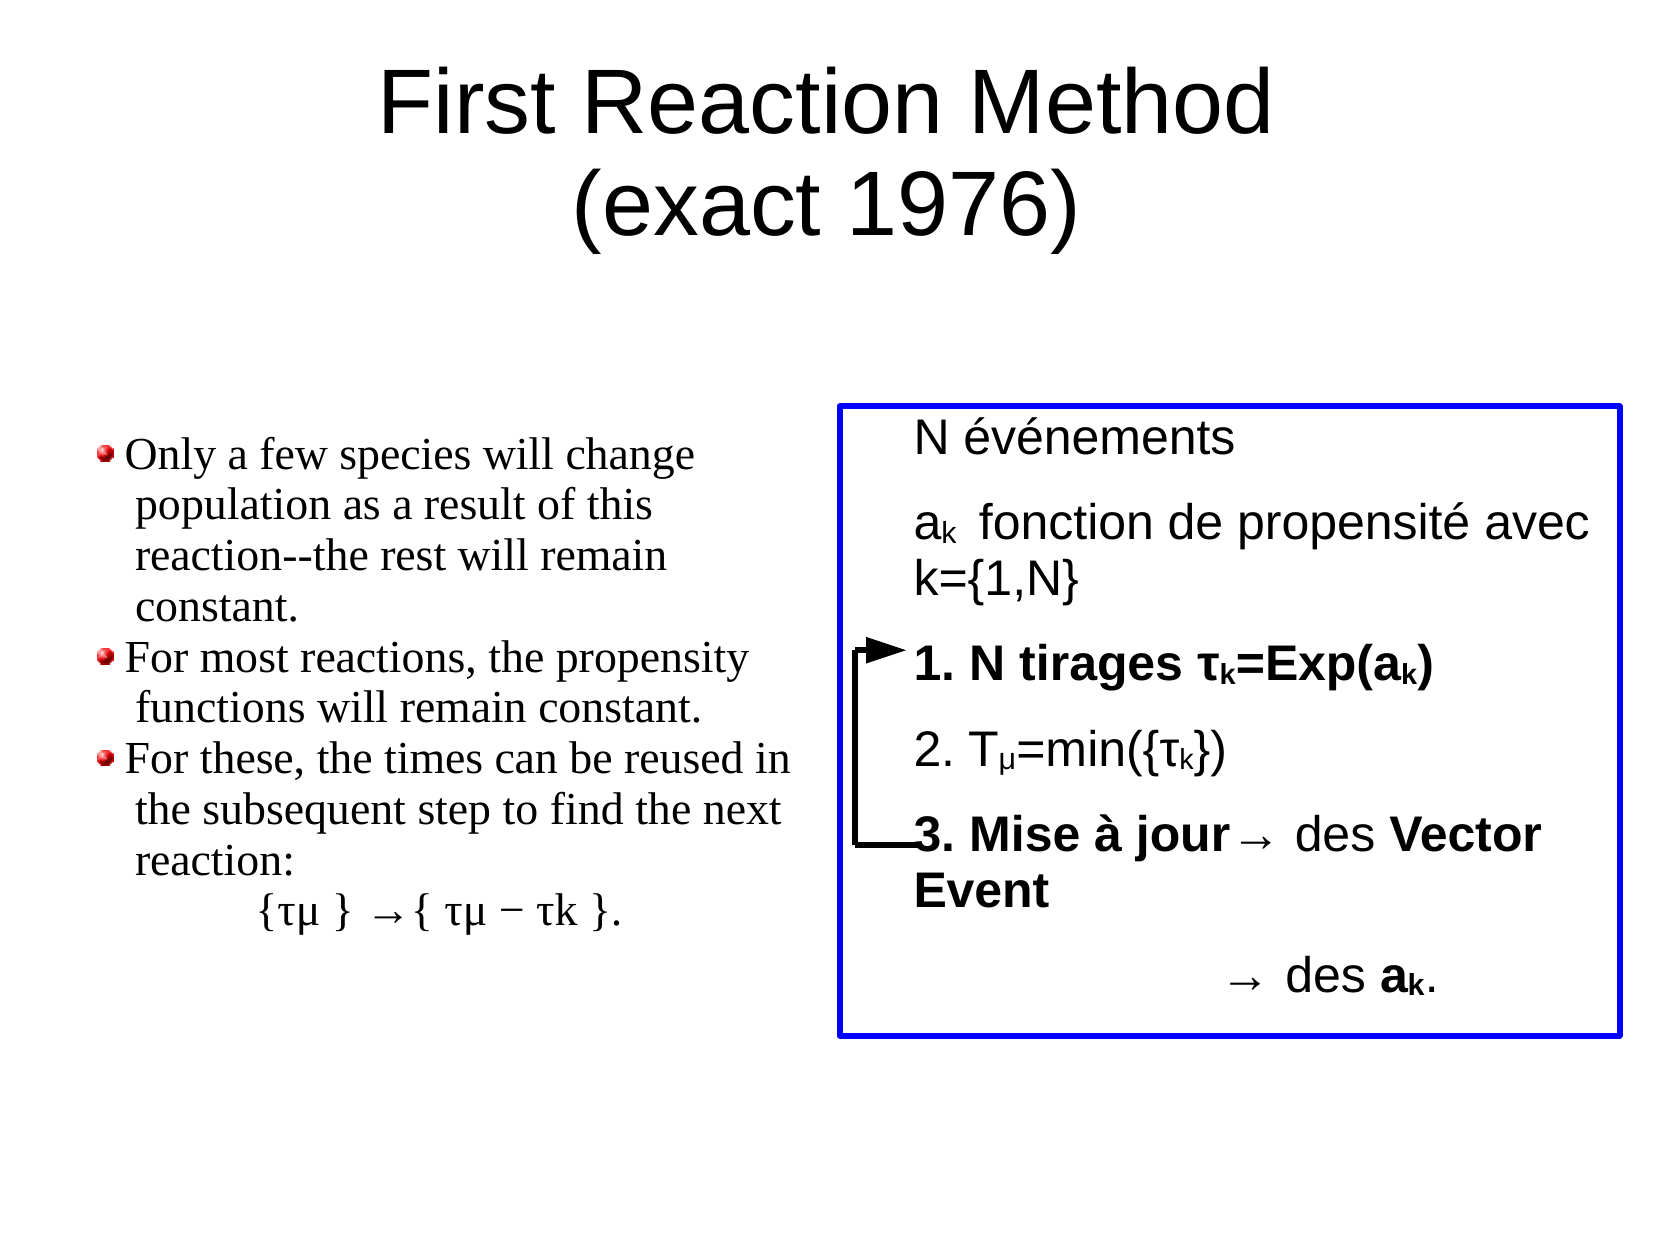

# First Reaction Method (exact 1976)
 Only a few species will change population as a result of this reaction--the rest will remain constant.
 For most reactions, the propensity functions will remain constant.
 For these, the times can be reused in the subsequent step to find the next reaction:
 {τμ } →{ τμ − τk }.
N événements
ak fonction de propensité avec k={1,N}
1. N tirages τk=Exp(ak)
2. Tμ=min({τk})
3. Mise à jour→ des Vector Event
 → des ak.